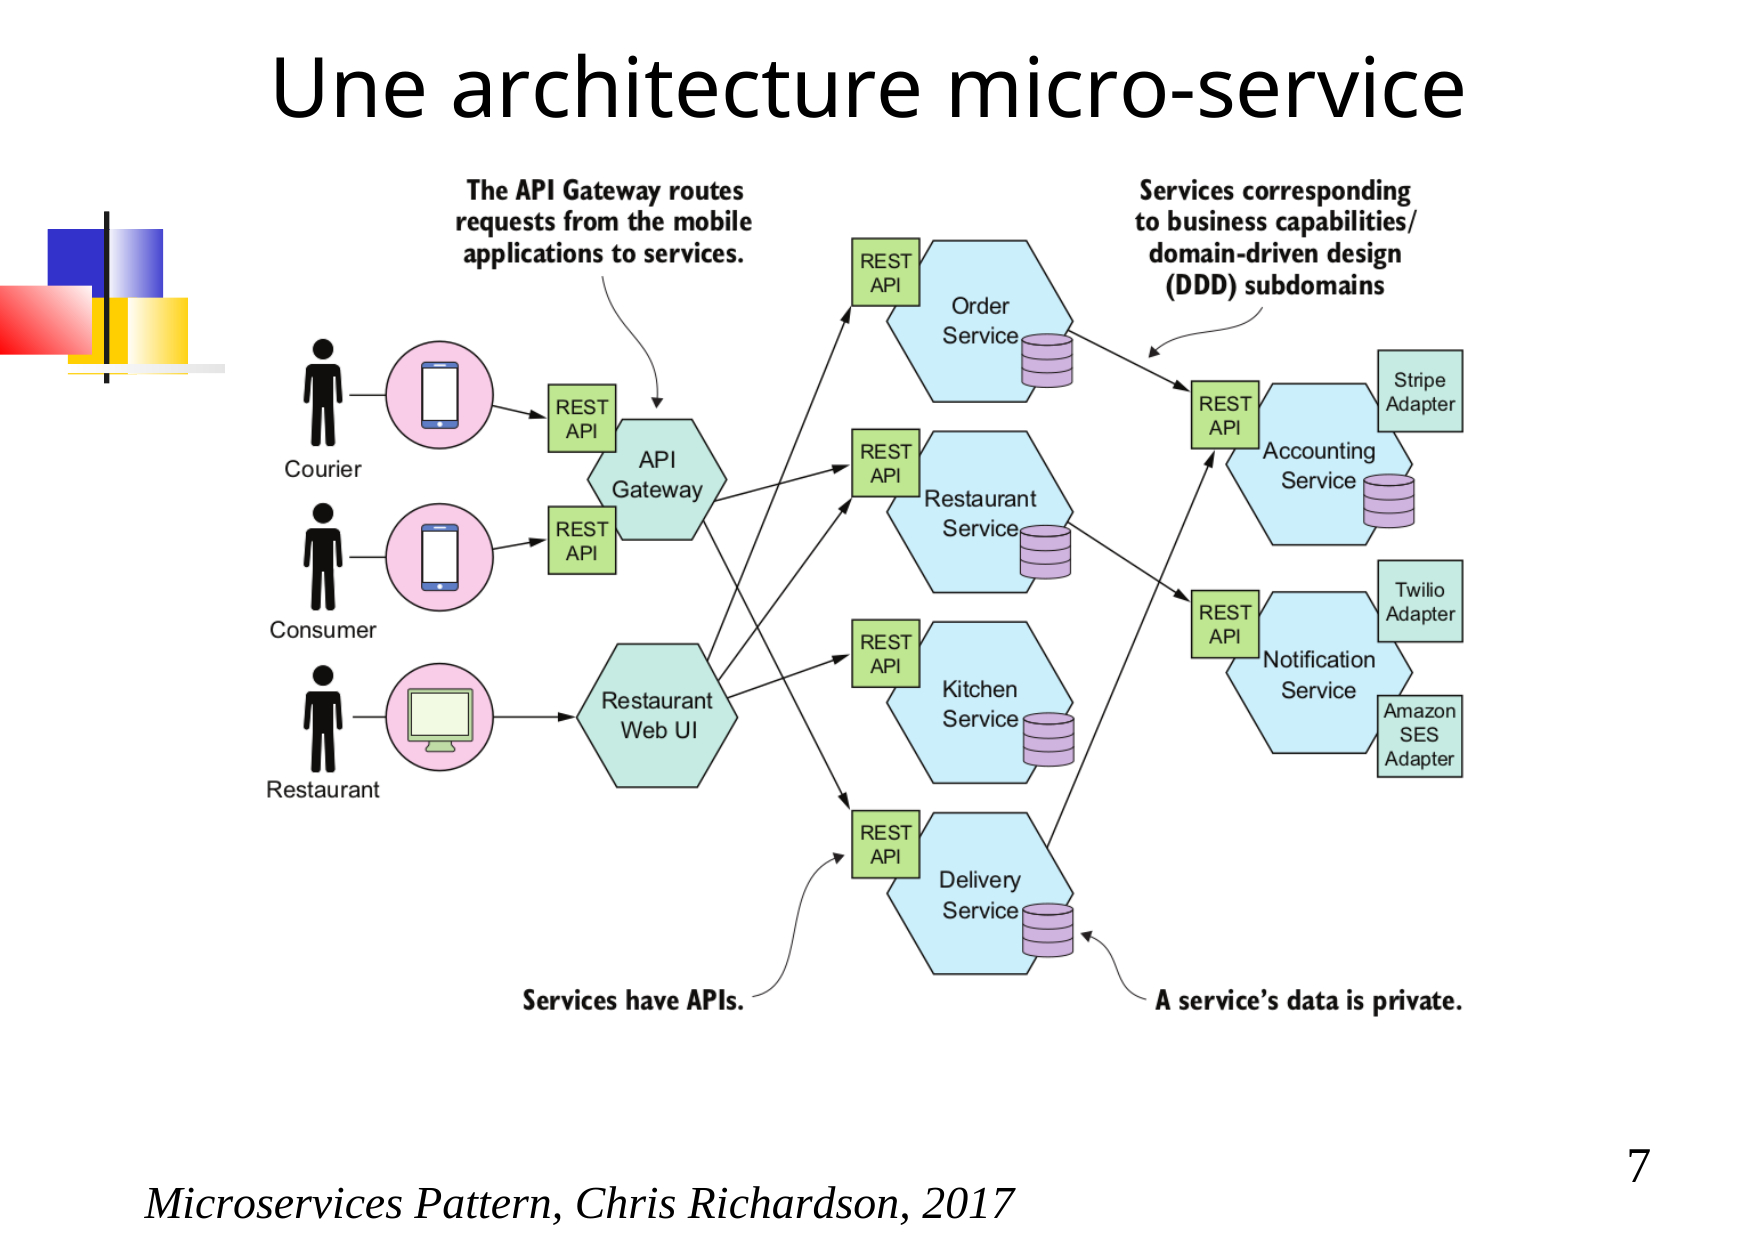

# Une architecture micro-service
Microservices Pattern, Chris Richardson, 2017